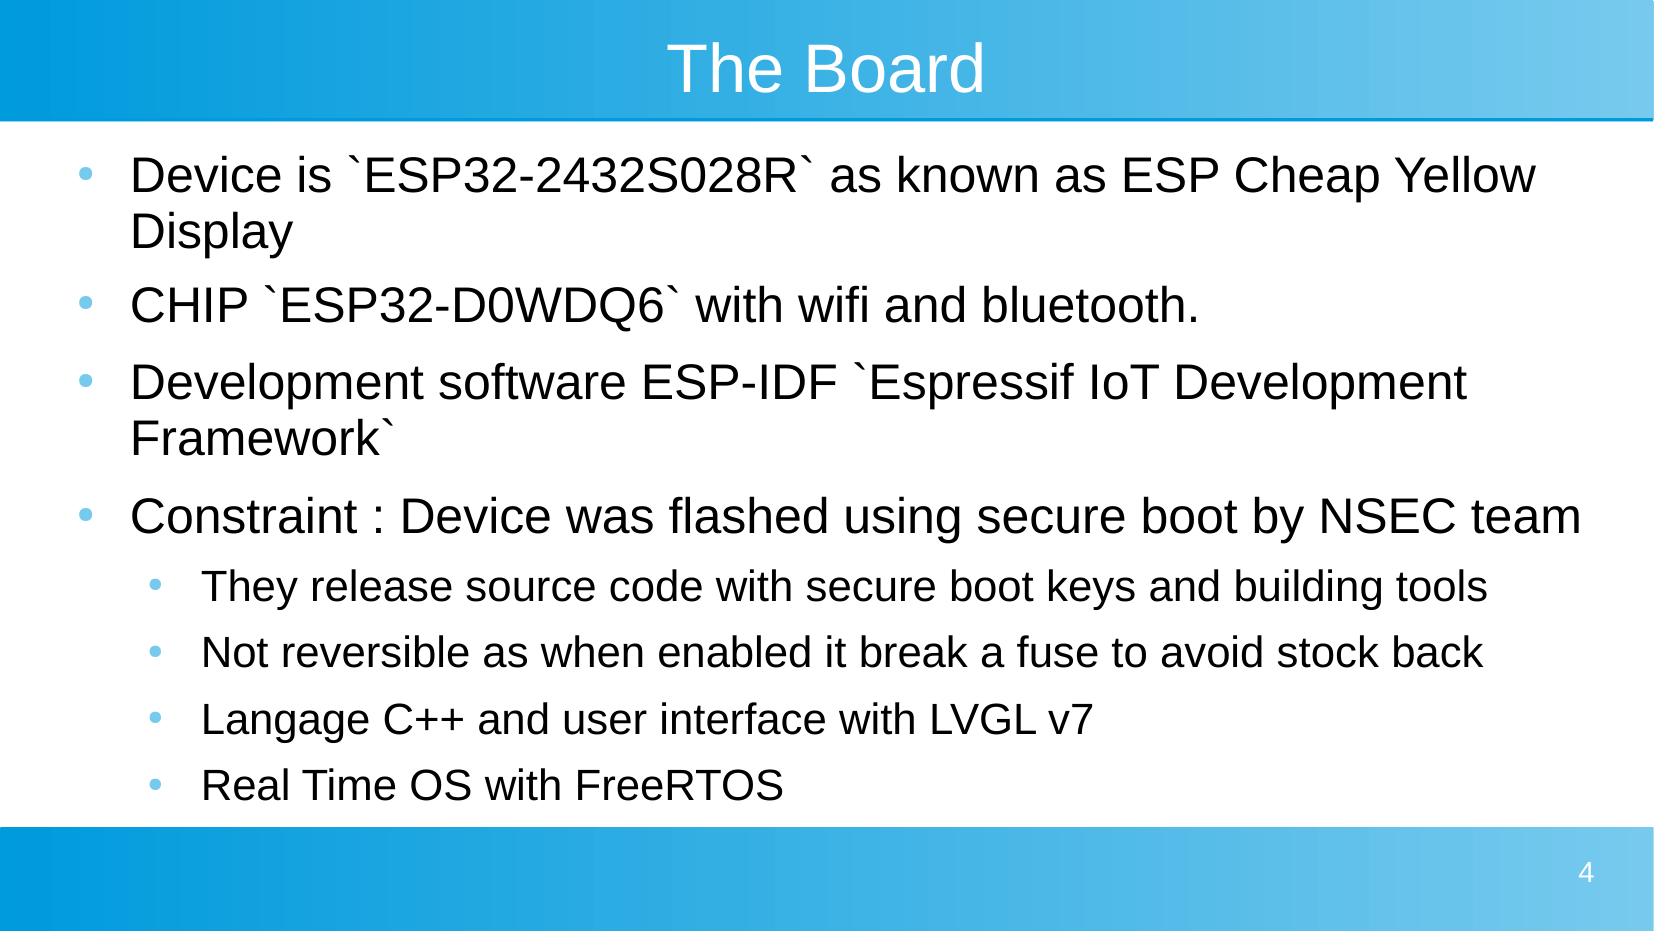

# The Board
Device is `ESP32-2432S028R` as known as ESP Cheap Yellow Display
CHIP `ESP32-D0WDQ6` with wifi and bluetooth.
Development software ESP-IDF `Espressif IoT Development Framework`
Constraint : Device was flashed using secure boot by NSEC team
They release source code with secure boot keys and building tools
Not reversible as when enabled it break a fuse to avoid stock back
Langage C++ and user interface with LVGL v7
Real Time OS with FreeRTOS
4